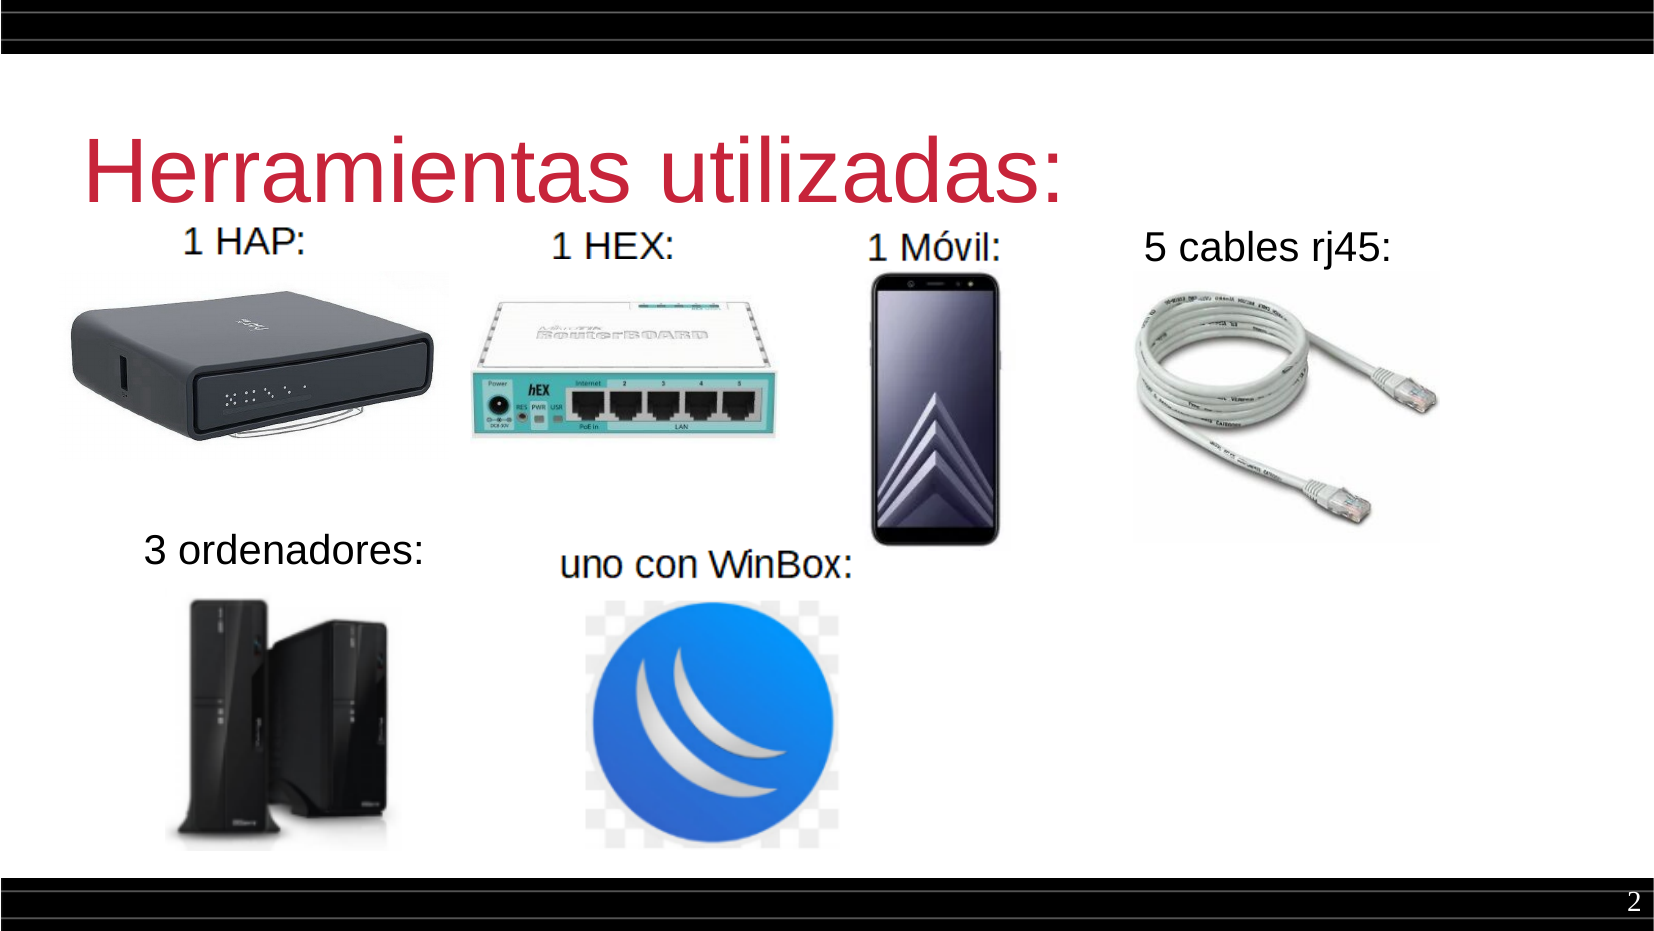

# Herramientas utilizadas:
 5 cables rj45:
3 ordenadores: